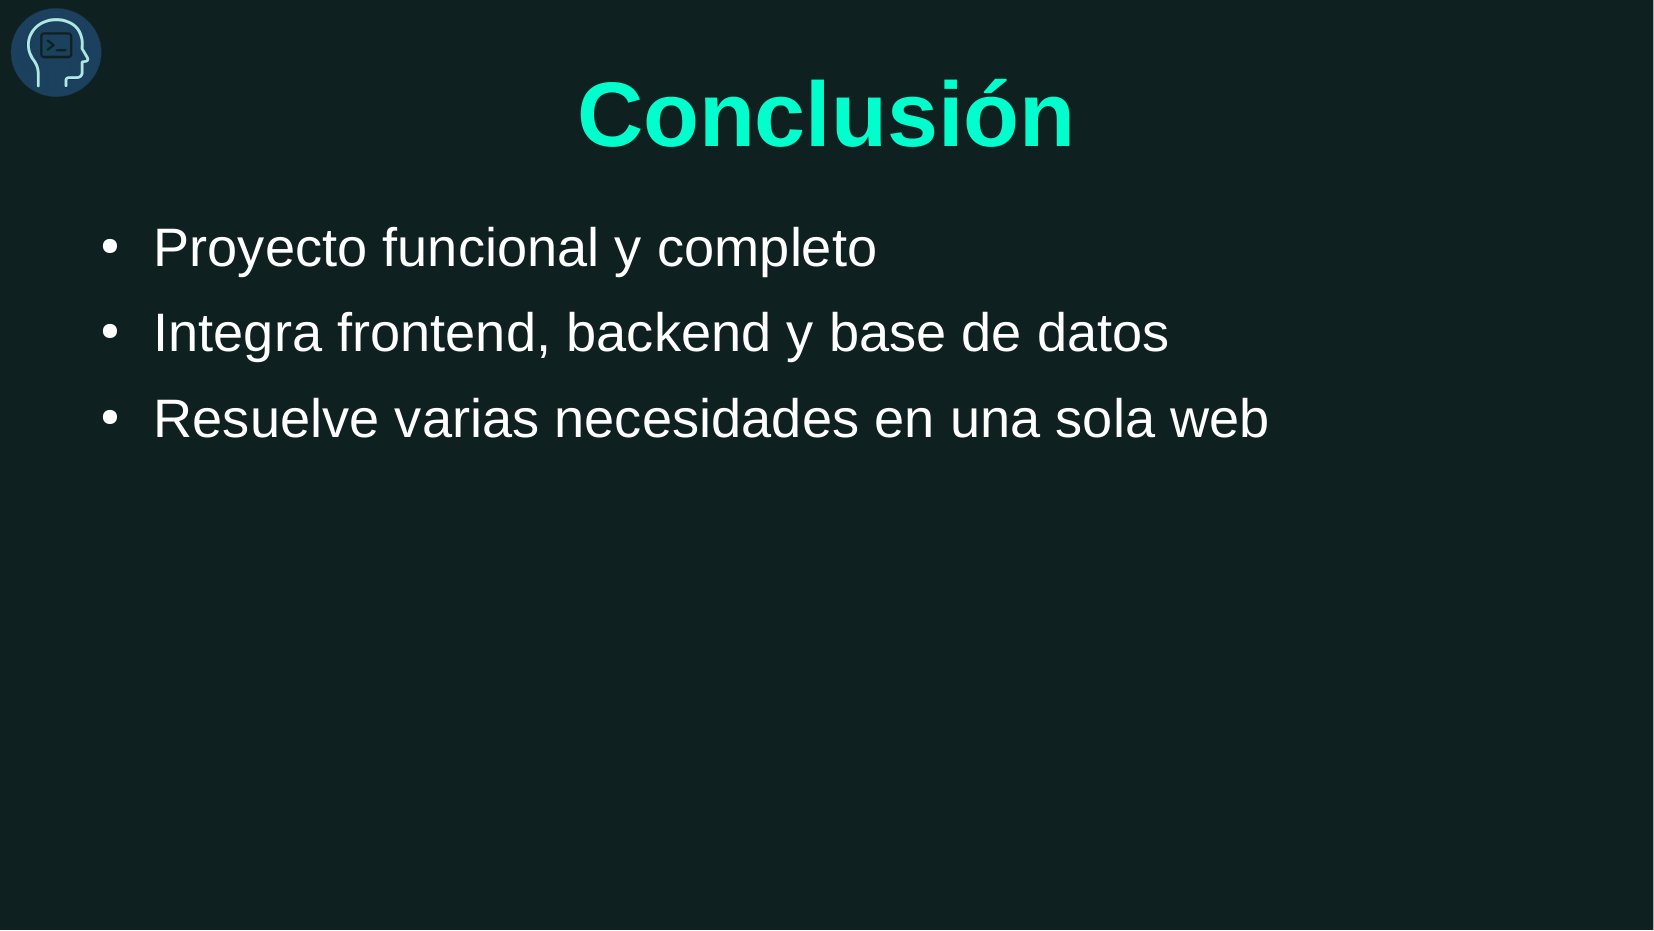

# Conclusión
Proyecto funcional y completo
Integra frontend, backend y base de datos
Resuelve varias necesidades en una sola web